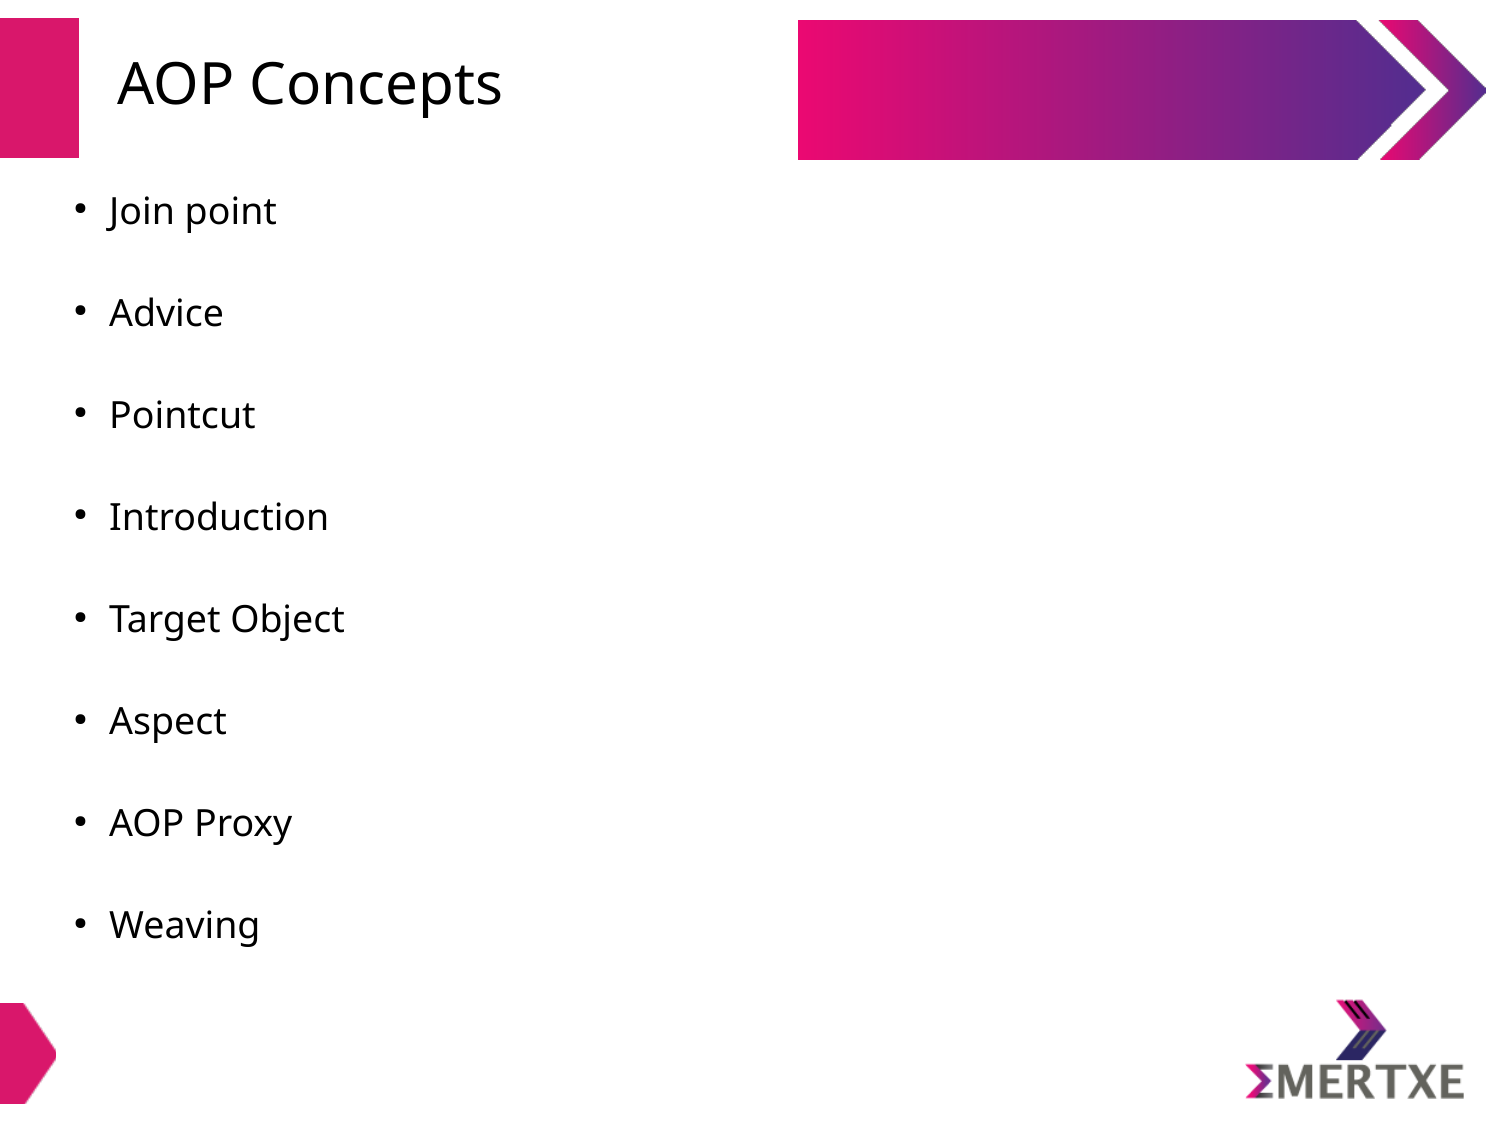

AOP Concepts
Join point
Advice
Pointcut
Introduction
Target Object
Aspect
AOP Proxy
Weaving